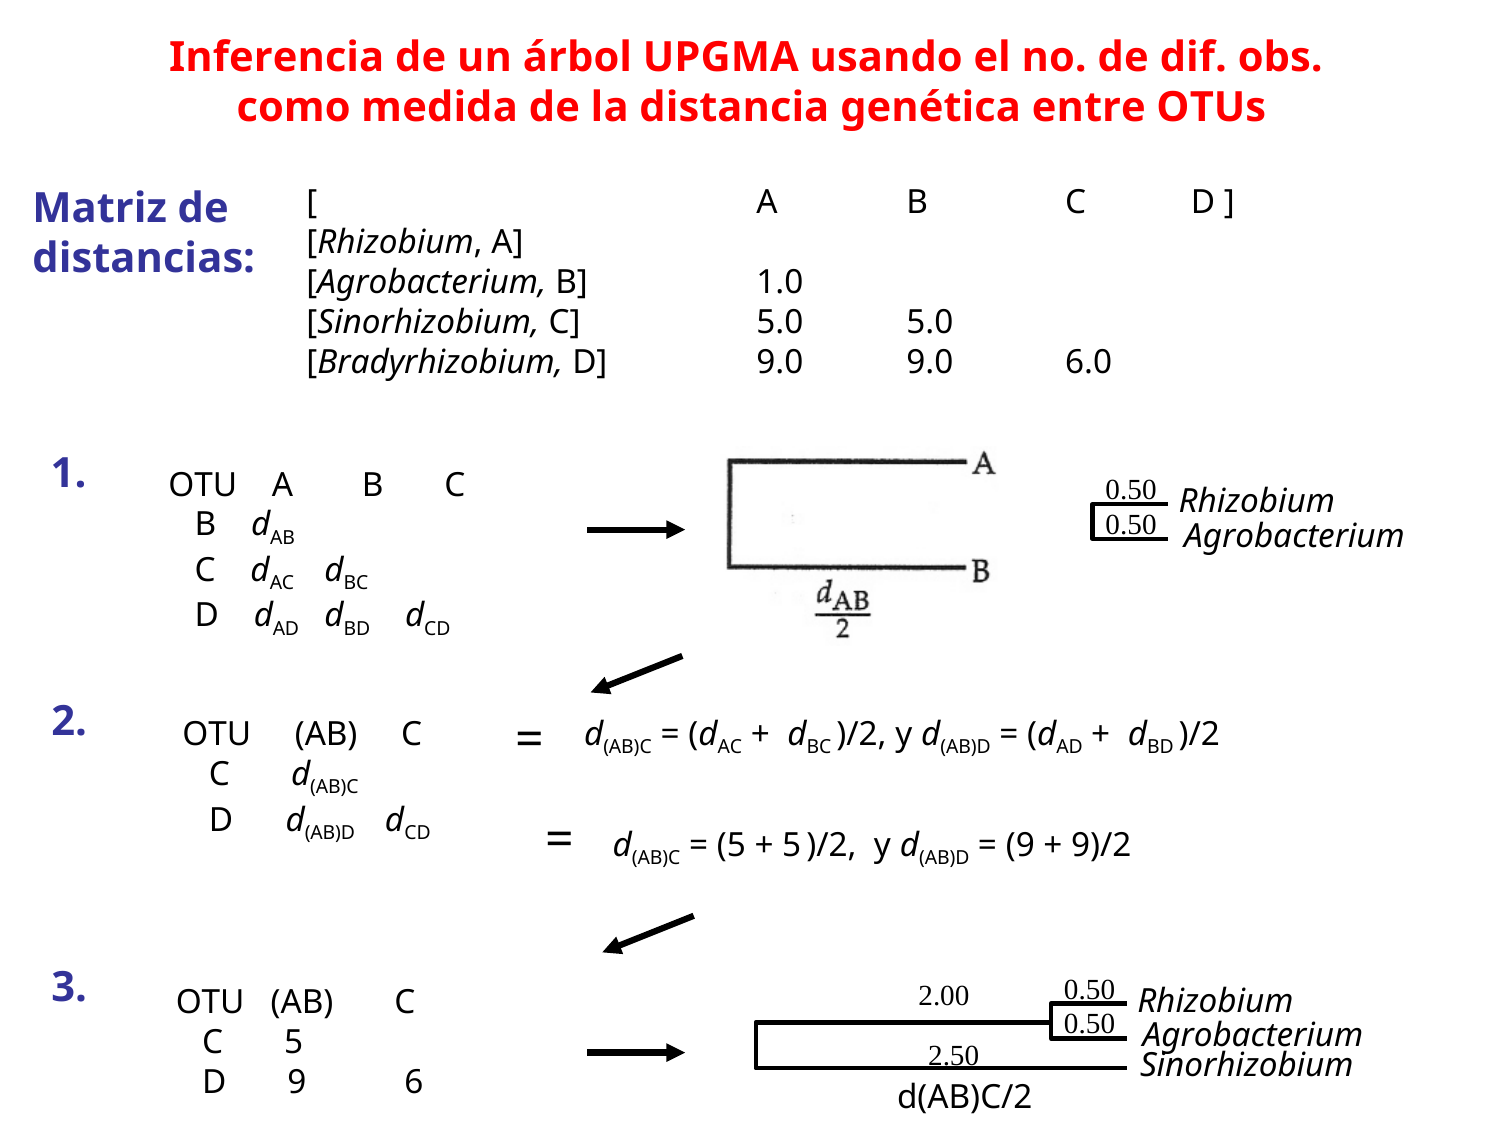

Inferencia de un árbol UPGMA usando el no. de dif. obs.
como medida de la distancia genética entre OTUs
[			A 	B 	 C D ]
[Rhizobium, A]
[Agrobacterium, B] 	1.0
[Sinorhizobium, C] 	5.0 	5.0
[Bradyrhizobium, D] 	9.0 	9.0	 6.0
Matriz de
distancias:
1.
OTU A	 B C
 B dAB
 C dAC dBC
 D dAD dBD dCD
0.50
 Rhizobium
0.50
 Agrobacterium
2.
OTU (AB) C
 C d(AB)C
 D d(AB)D dCD
=
d(AB)C = (dAC + dBC )/2, y d(AB)D = (dAD + dBD )/2
= d(AB)C = (5 + 5 )/2, y d(AB)D = (9 + 9)/2
3.
OTU (AB) C
 C 5
 D 9	 6
0.50
2.00
 Rhizobium
0.50
 Agrobacterium
2.50
 Sinorhizobium
d(AB)C/2